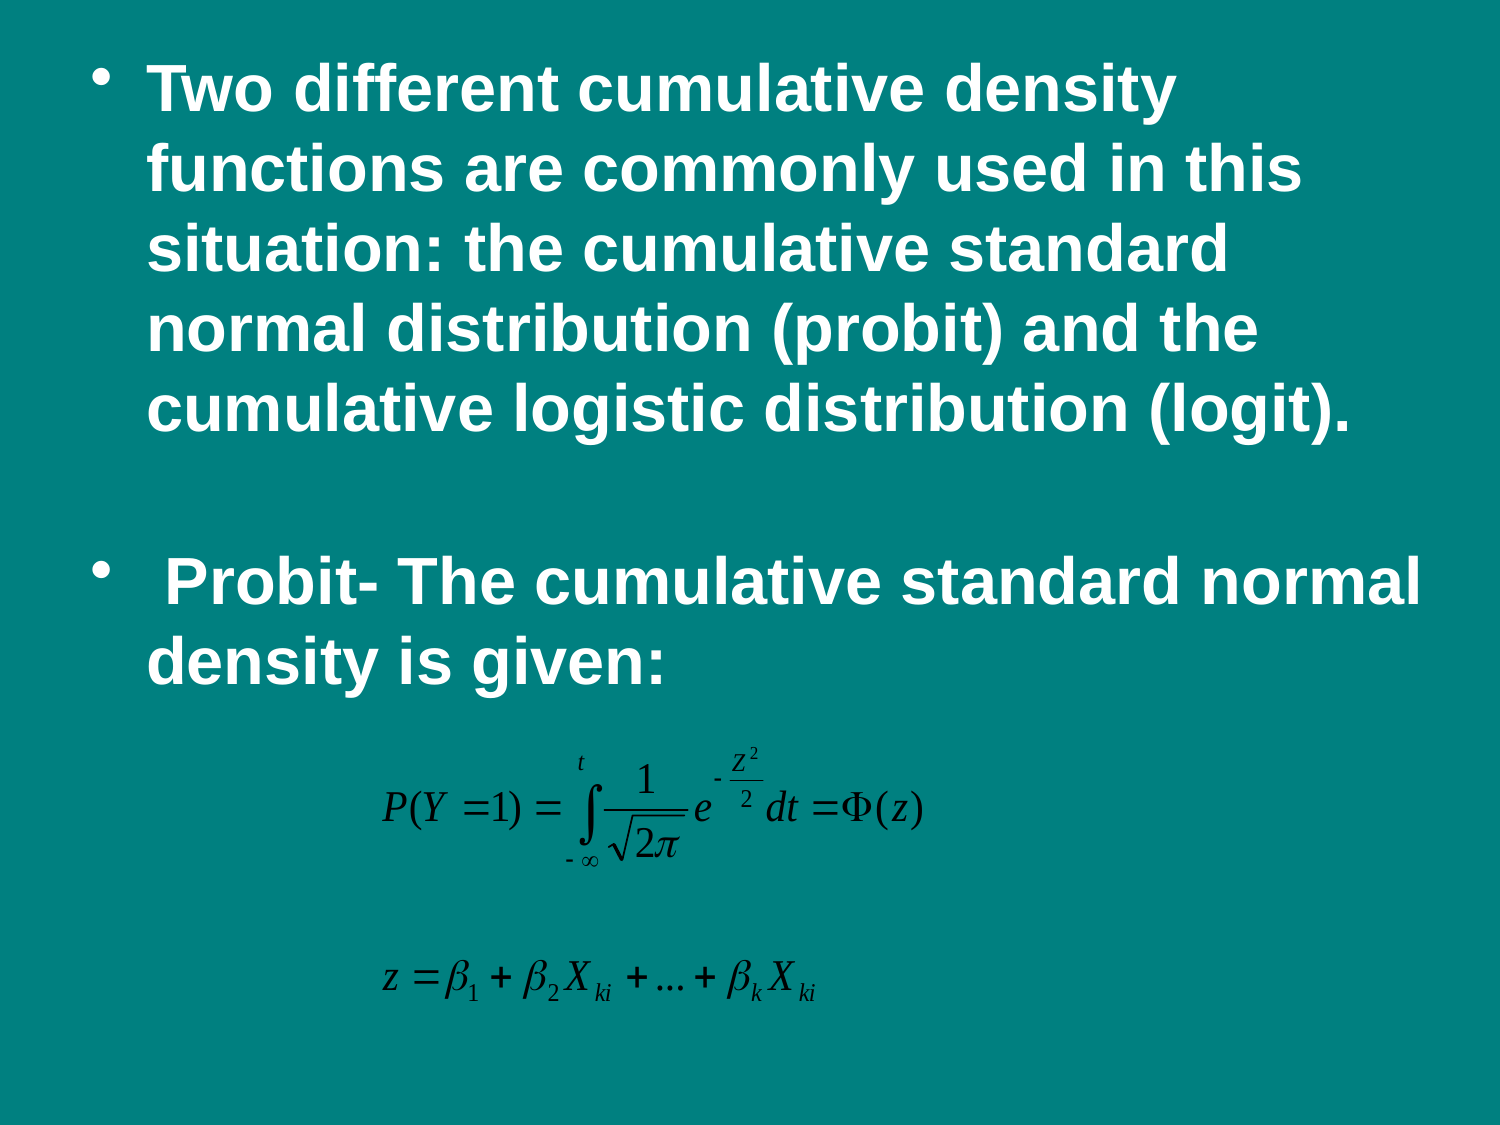

# Two different cumulative density functions are commonly used in this situation: the cumulative standard normal distribution (probit) and the cumulative logistic distribution (logit).
 Probit- The cumulative standard normal density is given: